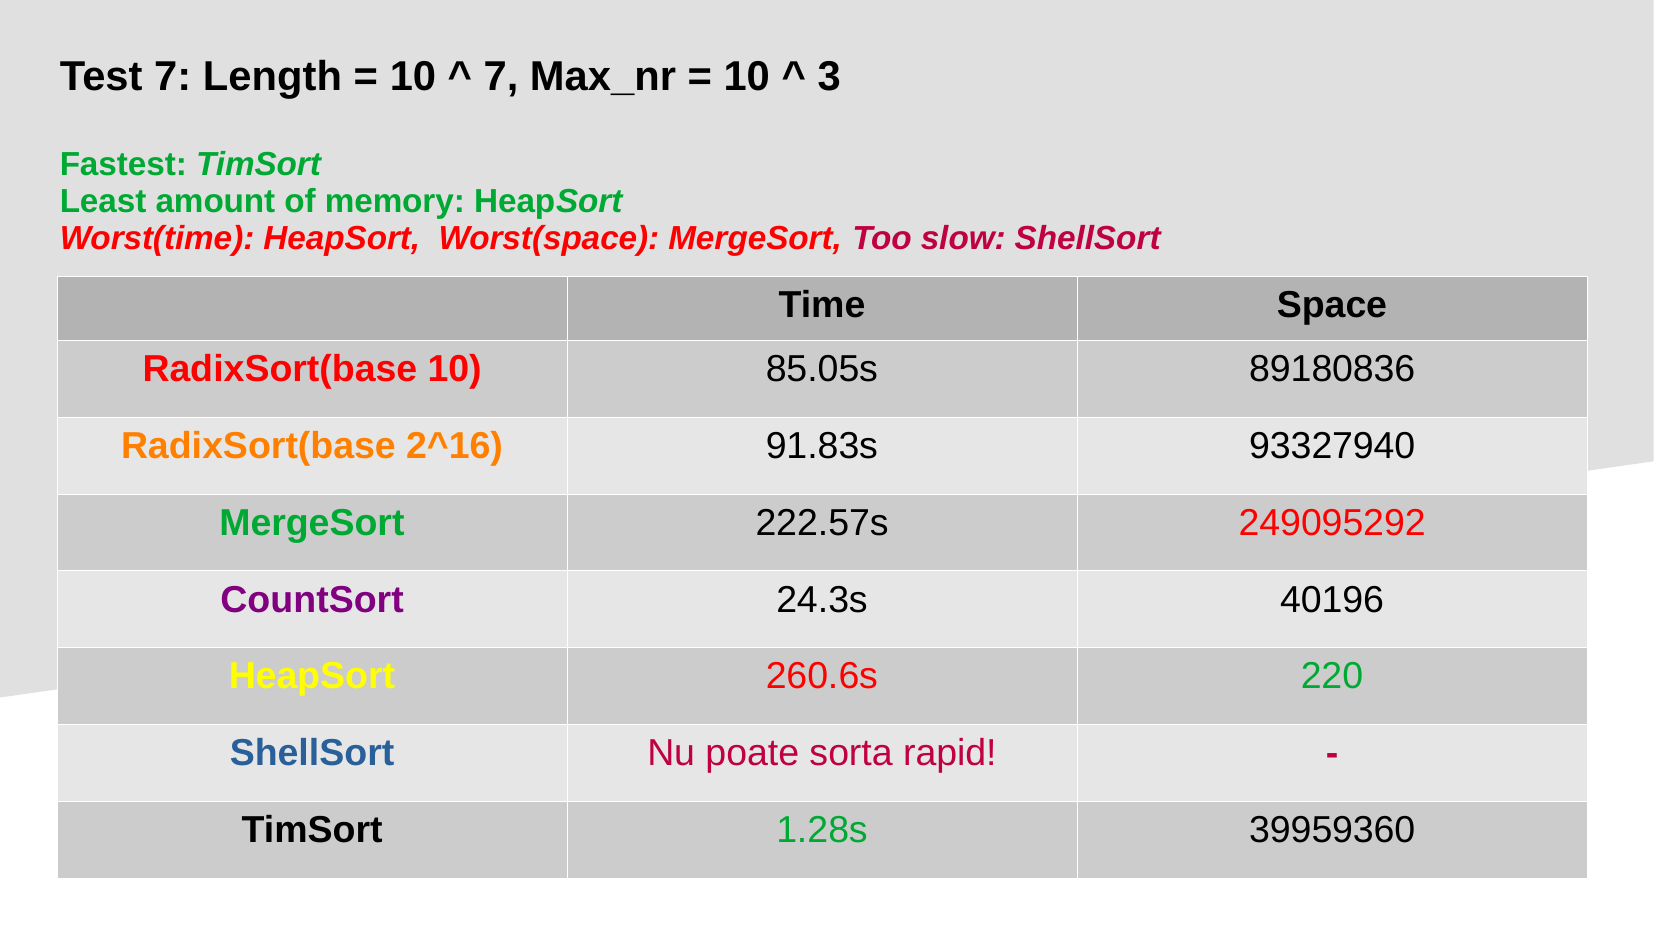

Test 7: Length = 10 ^ 7, Max_nr = 10 ^ 3
Fastest: TimSort
Least amount of memory: HeapSort
Worst(time): HeapSort, Worst(space): MergeSort, Too slow: ShellSort
| | Time | Space |
| --- | --- | --- |
| RadixSort(base 10) | 85.05s | 89180836 |
| RadixSort(base 2^16) | 91.83s | 93327940 |
| MergeSort | 222.57s | 249095292 |
| CountSort | 24.3s | 40196 |
| HeapSort | 260.6s | 220 |
| ShellSort | Nu poate sorta rapid! | - |
| TimSort | 1.28s | 39959360 |